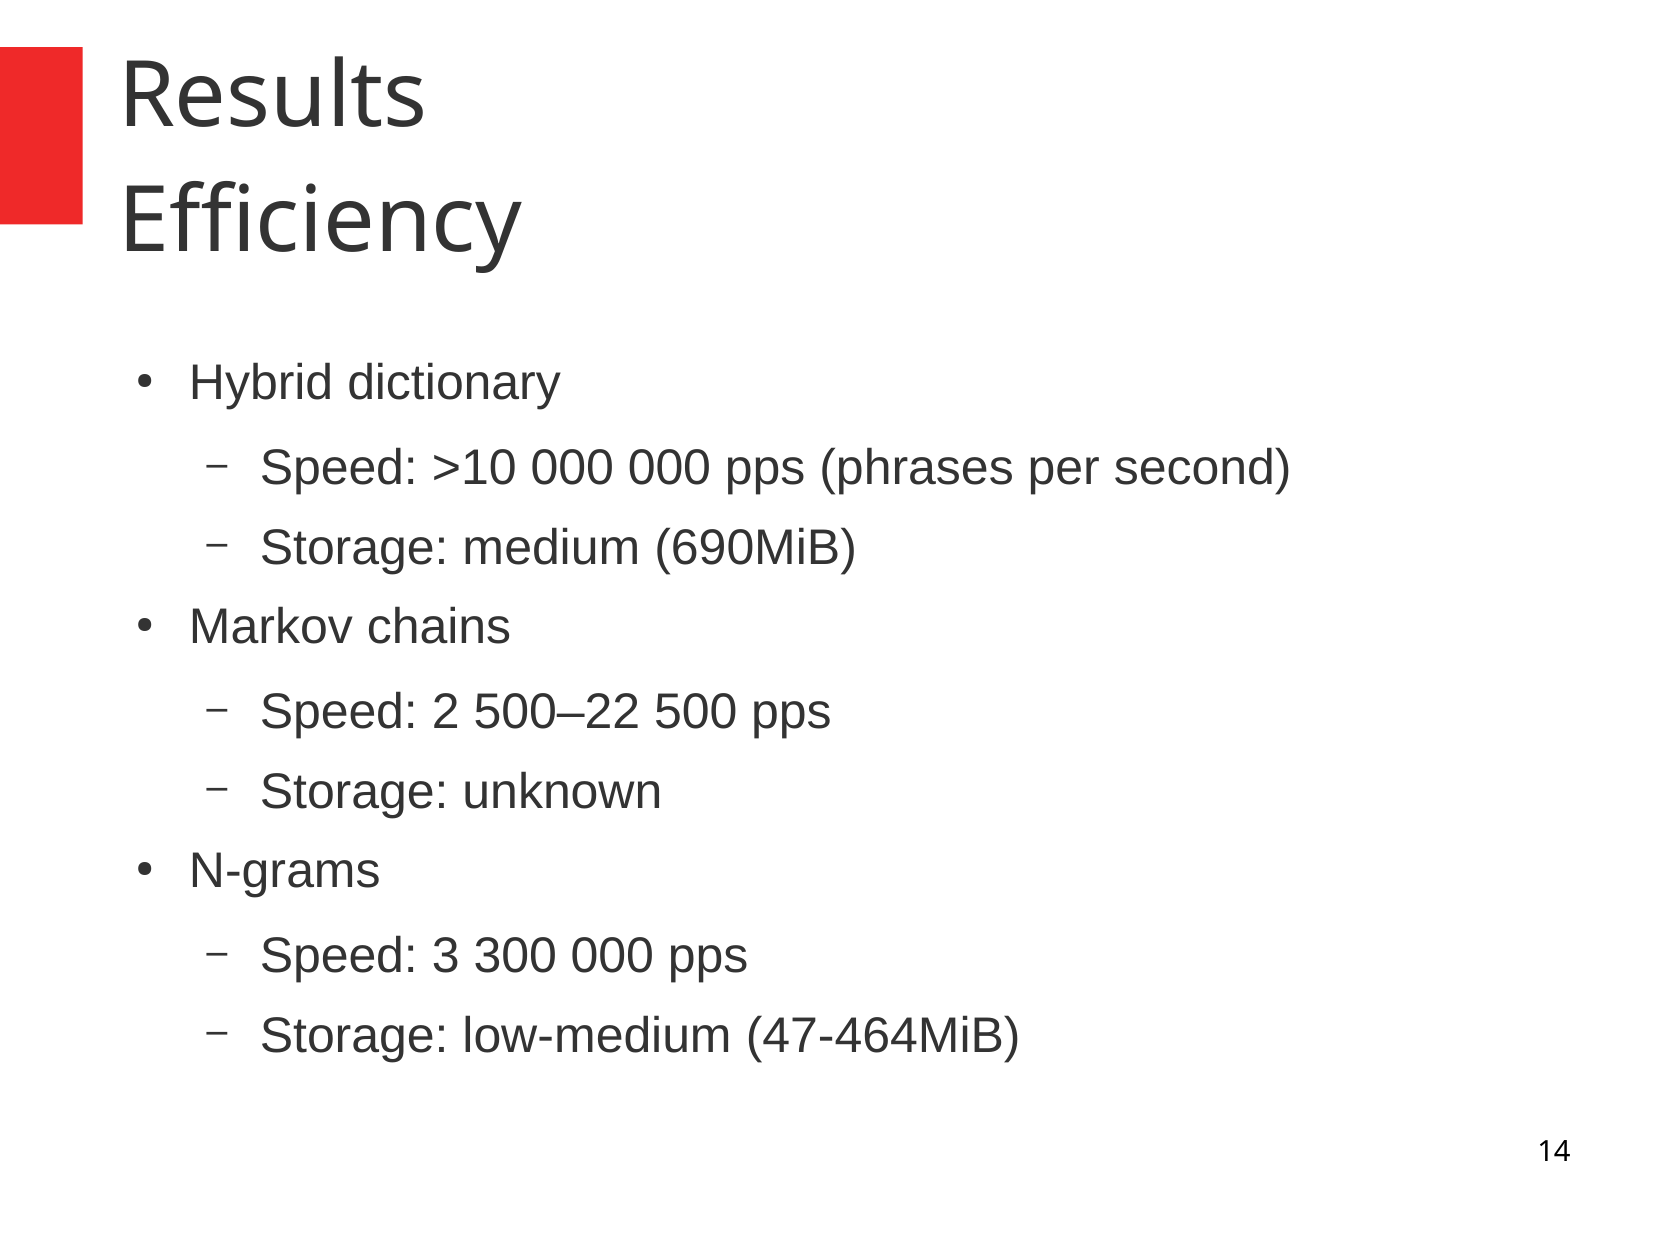

# Results Efficiency
Hybrid dictionary
Speed: >10 000 000 pps (phrases per second)
Storage: medium (690MiB)
Markov chains
Speed: 2 500–22 500 pps
Storage: unknown
N-grams
Speed: 3 300 000 pps
Storage: low-medium (47-464MiB)
14